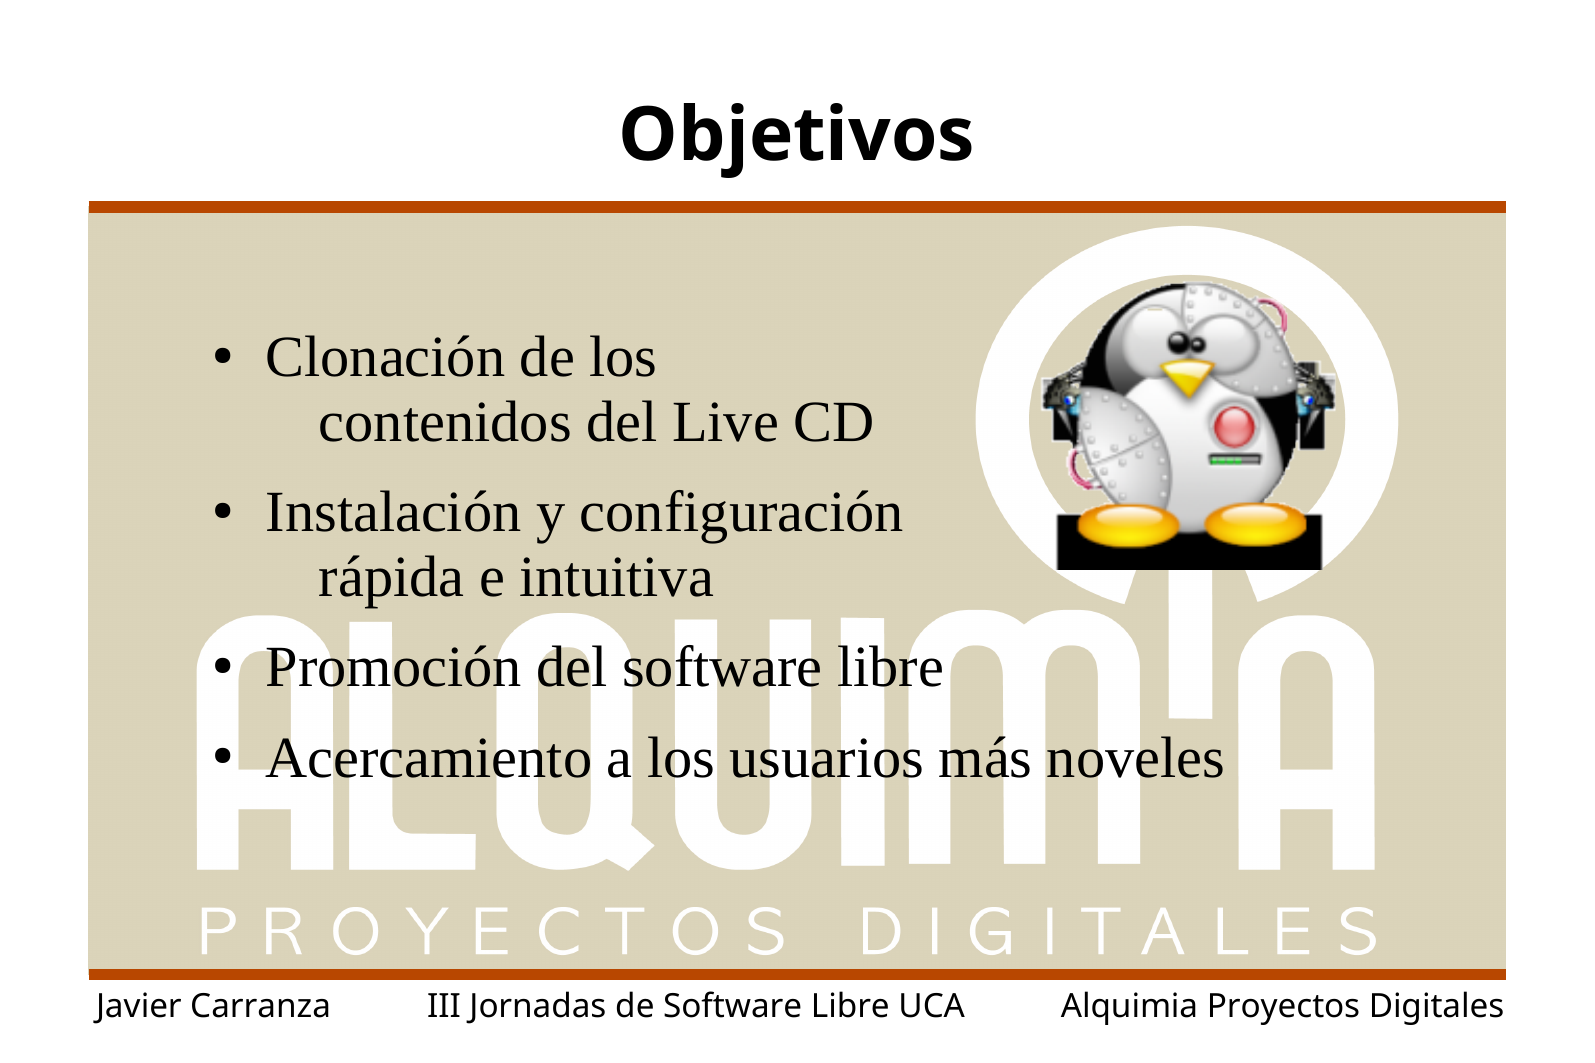

# Objetivos
Clonación de los
contenidos del Live CD
Instalación y configuración
rápida e intuitiva
Promoción del software libre
Acercamiento a los usuarios más noveles
 Javier Carranza III Jornadas de Software Libre UCA Alquimia Proyectos Digitales